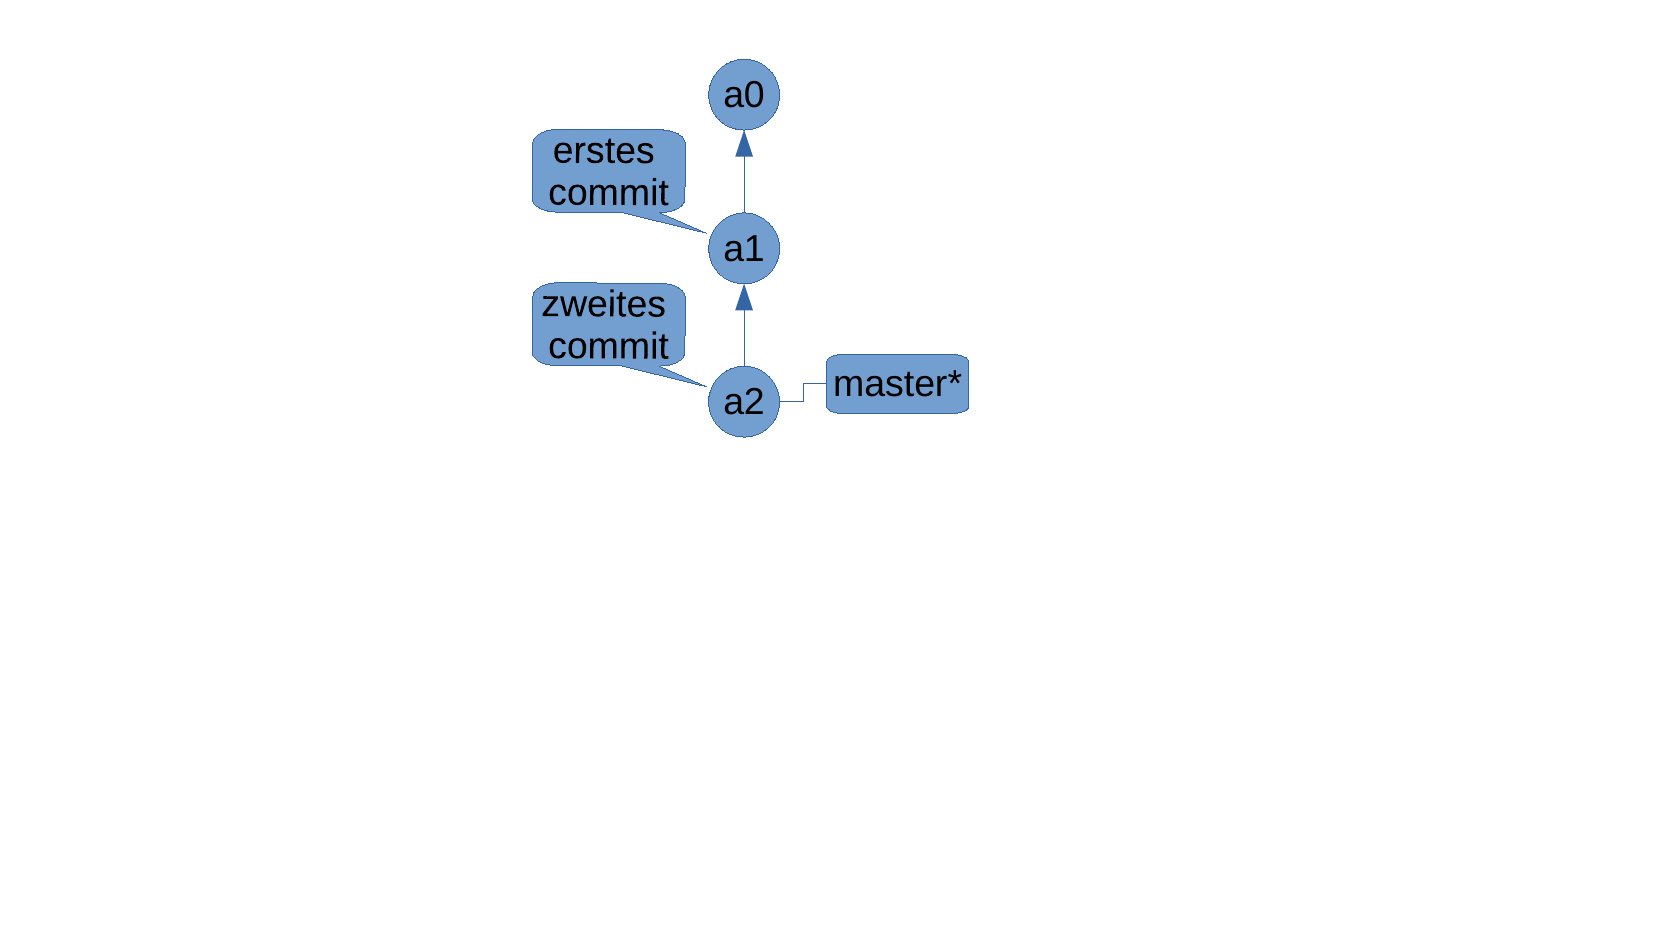

a0
erstes
commit
a1
zweites
commit
master*
a2